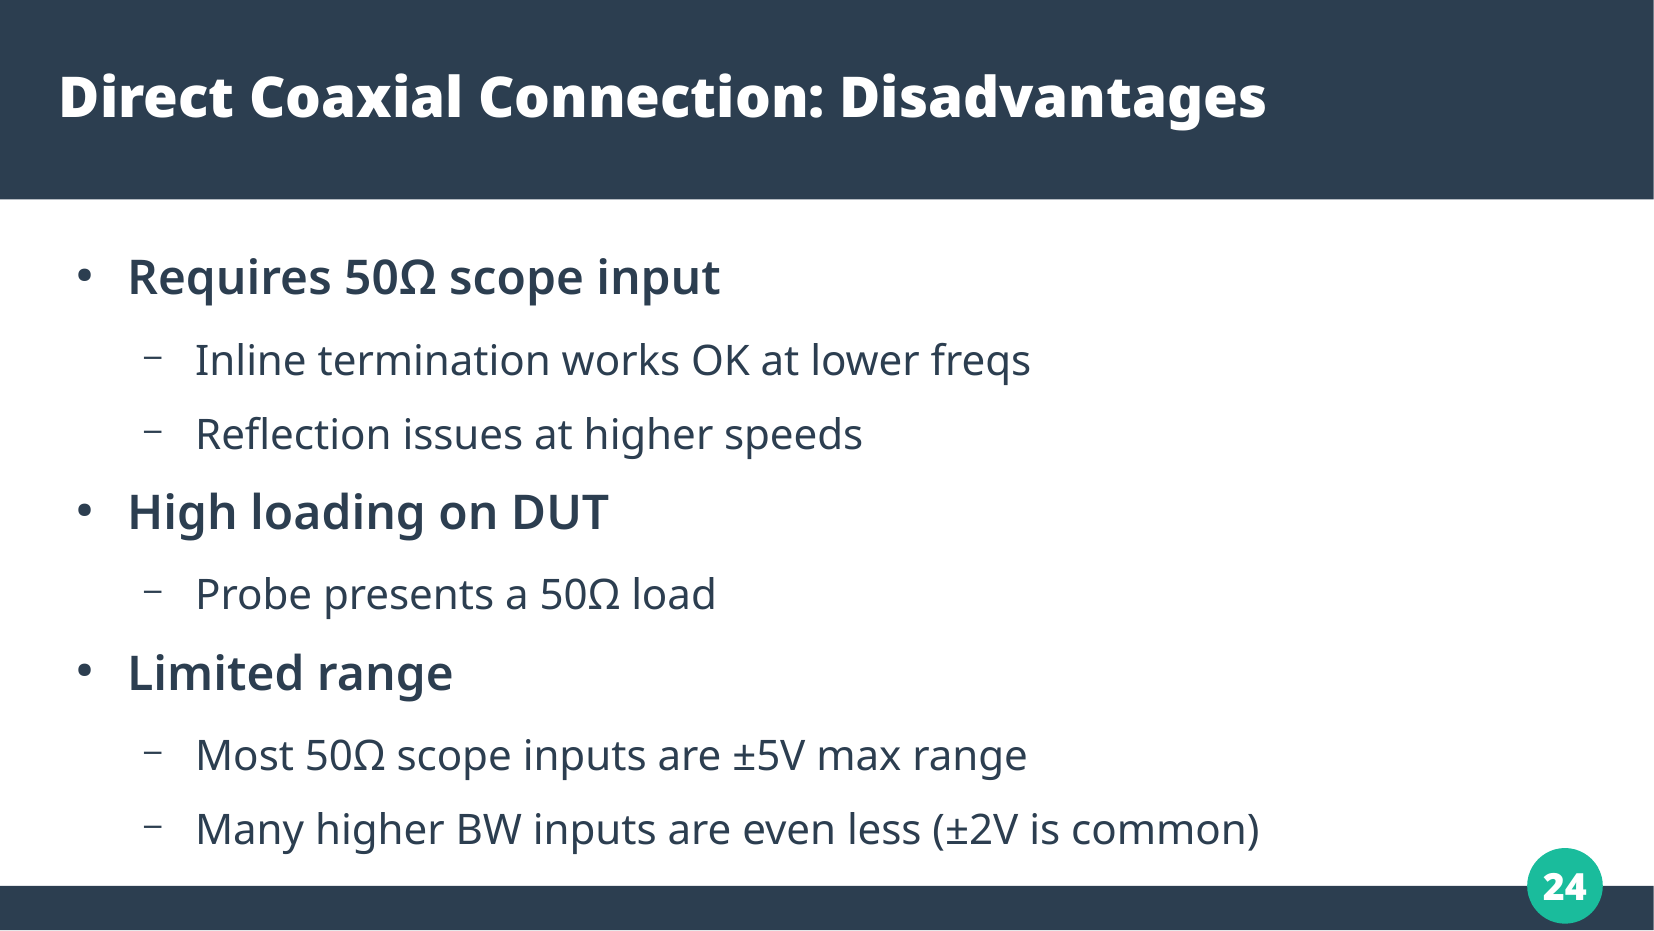

# Direct Coaxial Connection: Disadvantages
Requires 50Ω scope input
Inline termination works OK at lower freqs
Reflection issues at higher speeds
High loading on DUT
Probe presents a 50Ω load
Limited range
Most 50Ω scope inputs are ±5V max range
Many higher BW inputs are even less (±2V is common)